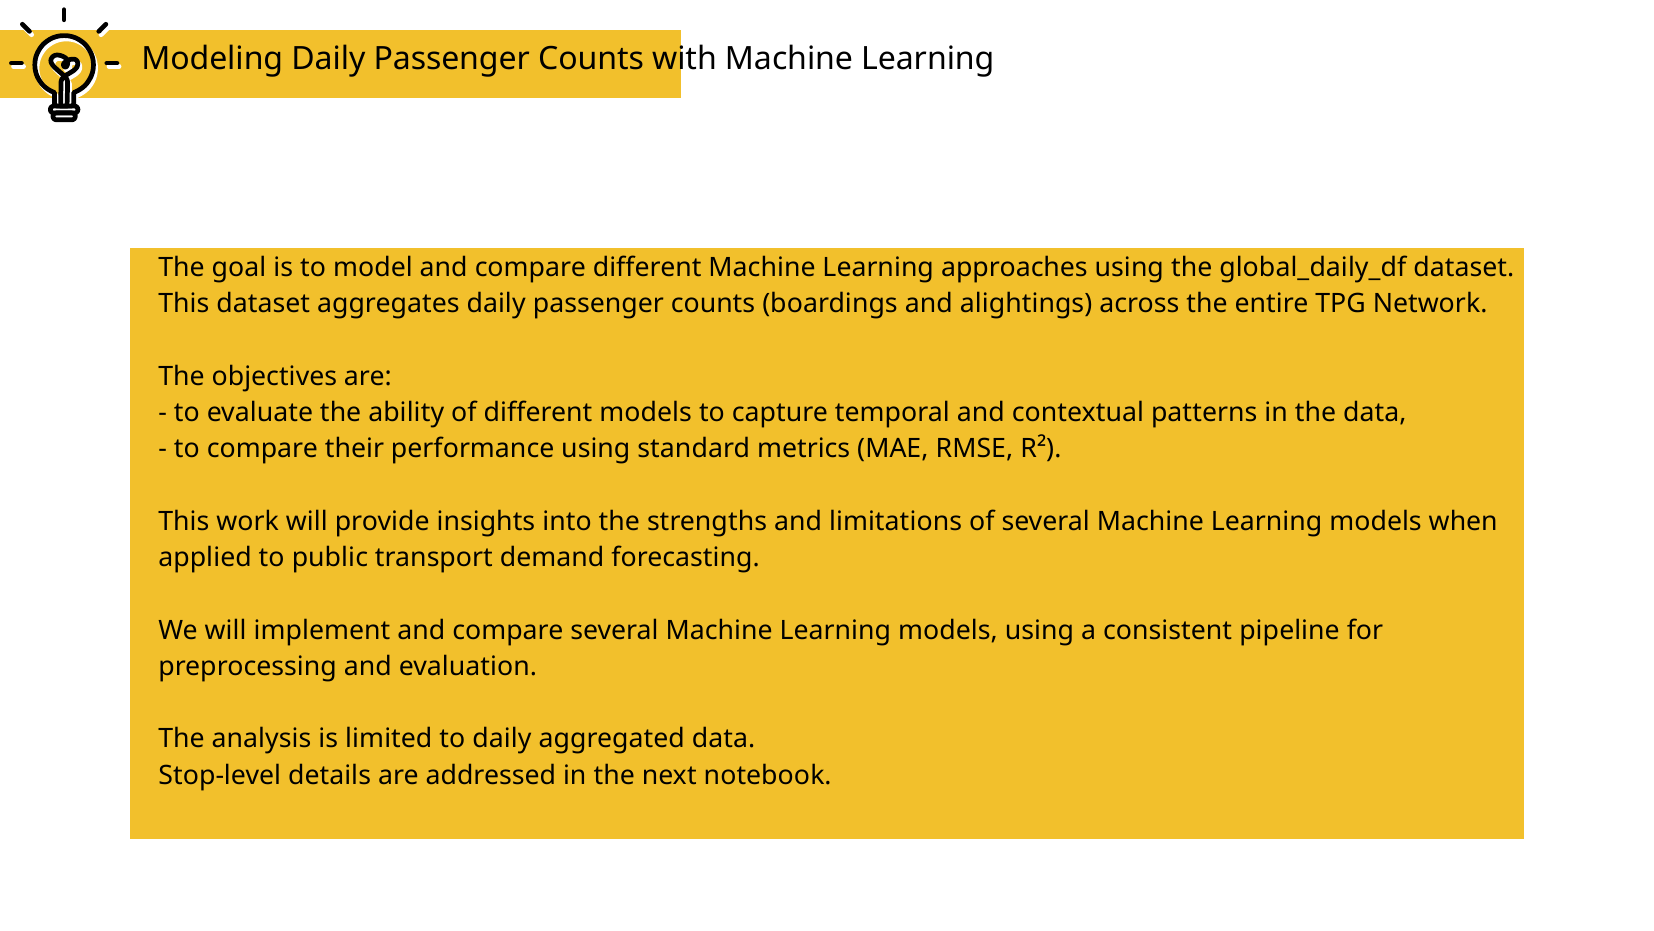

# Modeling Daily Passenger Counts with Machine Learning
The goal is to model and compare different Machine Learning approaches using the global_daily_df dataset.
This dataset aggregates daily passenger counts (boardings and alightings) across the entire TPG Network.
The objectives are:
- to evaluate the ability of different models to capture temporal and contextual patterns in the data,
- to compare their performance using standard metrics (MAE, RMSE, R²).
This work will provide insights into the strengths and limitations of several Machine Learning models when applied to public transport demand forecasting.
We will implement and compare several Machine Learning models, using a consistent pipeline for preprocessing and evaluation.
The analysis is limited to daily aggregated data.
Stop-level details are addressed in the next notebook.